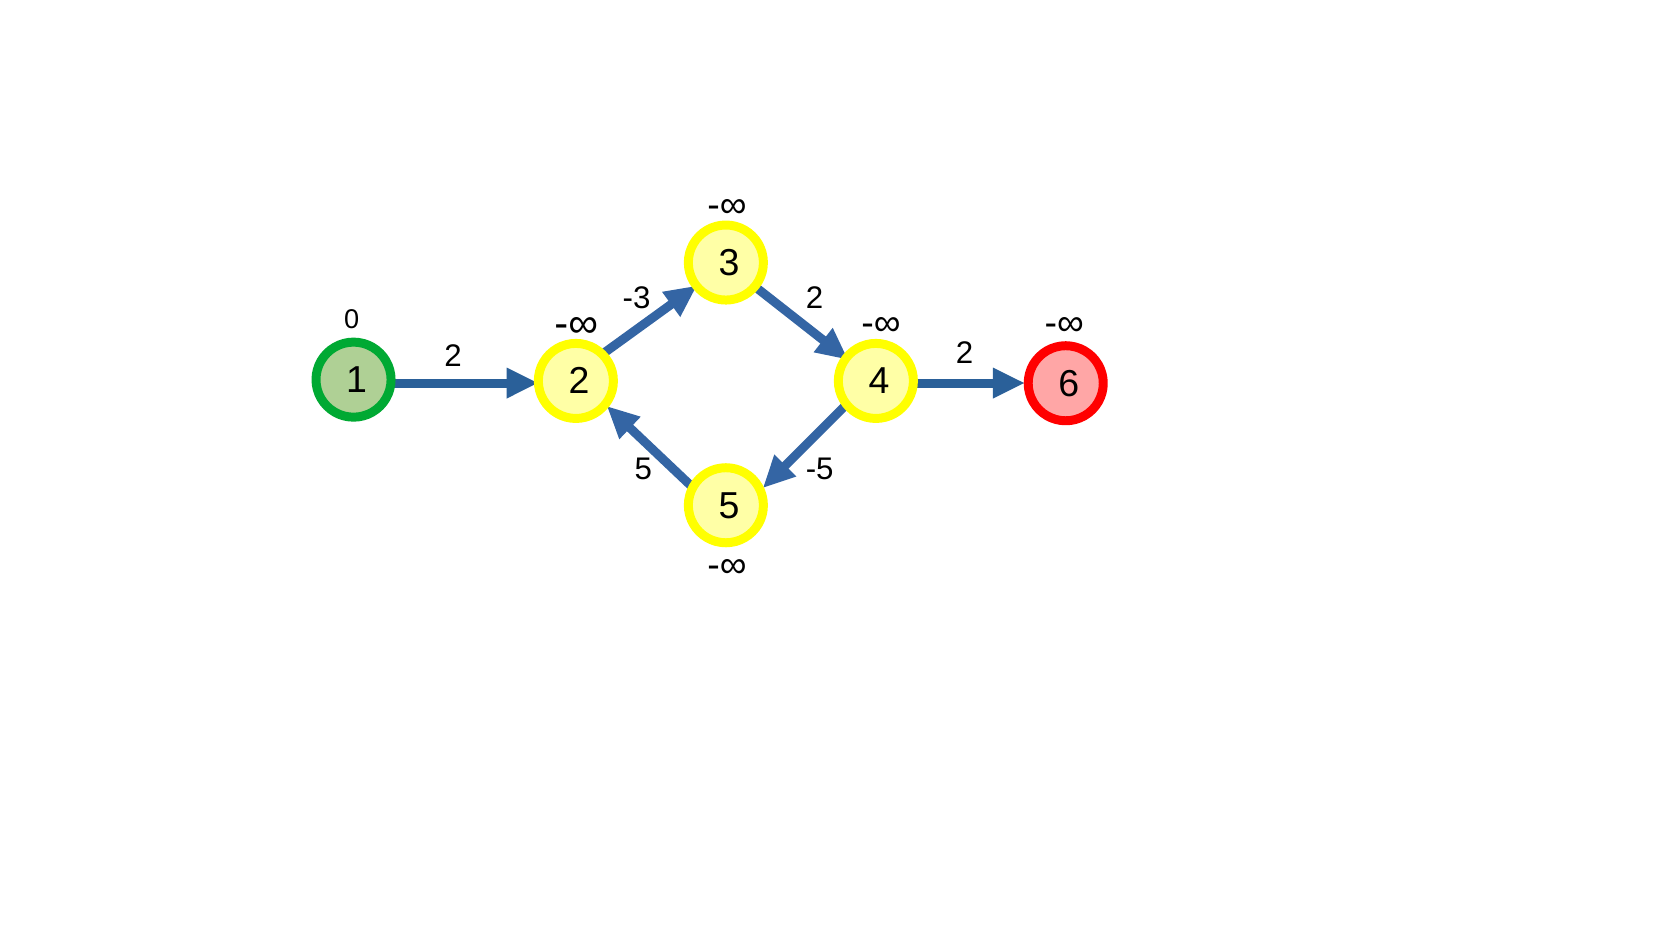

-∞
3
-3
2
0
-∞
-∞
-∞
2
2
1
2
4
6
5
-5
5
-∞